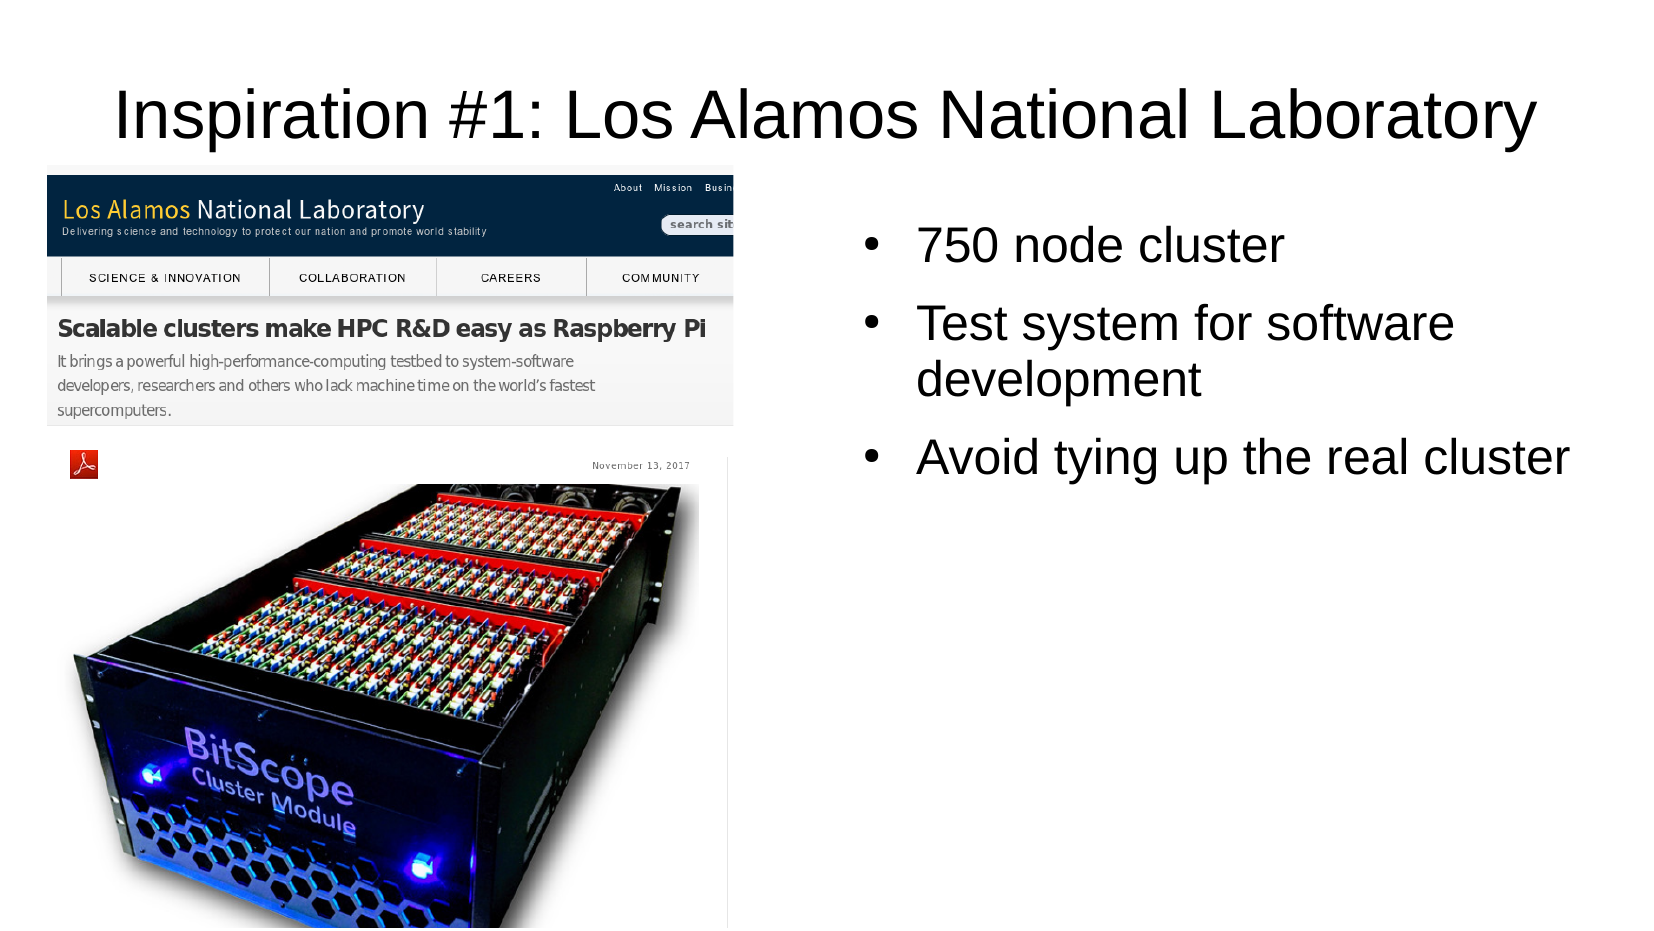

# Inspiration #1: Los Alamos National Laboratory
750 node cluster
Test system for software development
Avoid tying up the real cluster